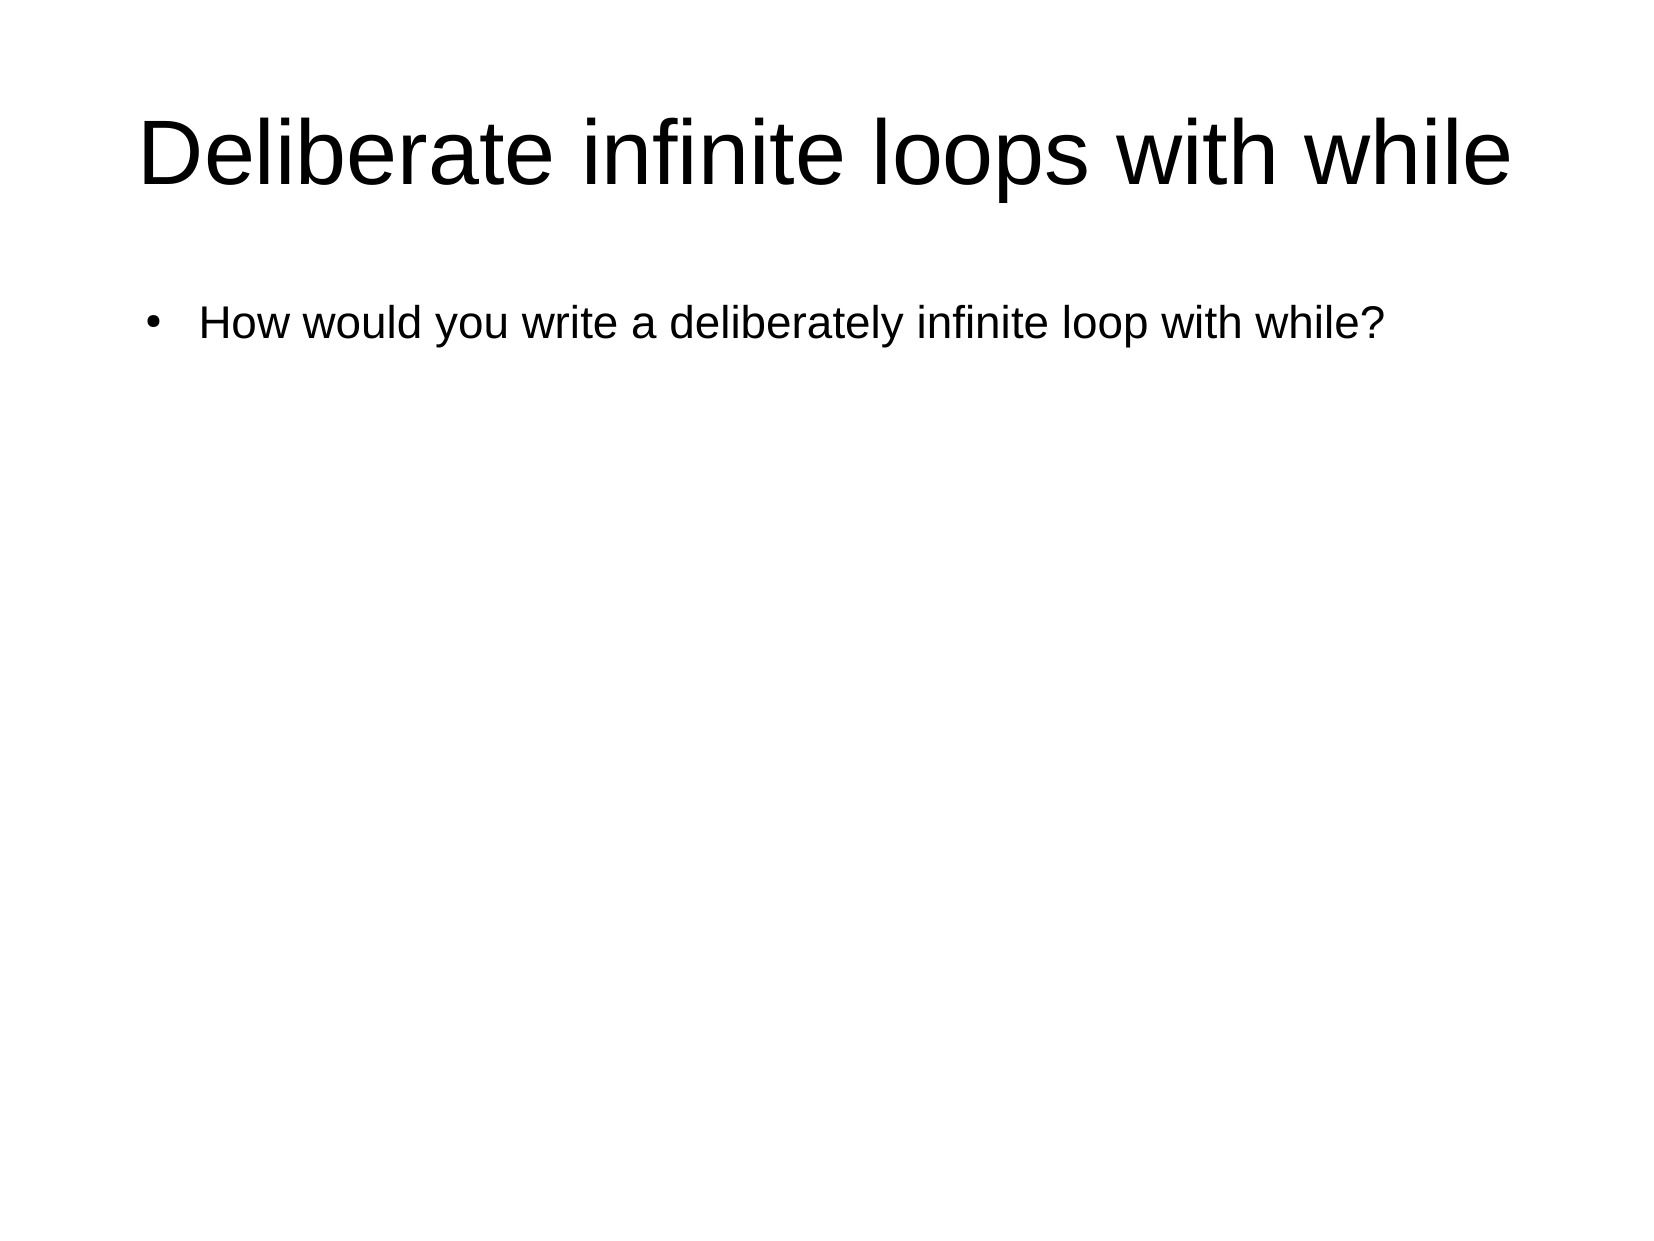

# Deliberate infinite loops with while
How would you write a deliberately infinite loop with while?